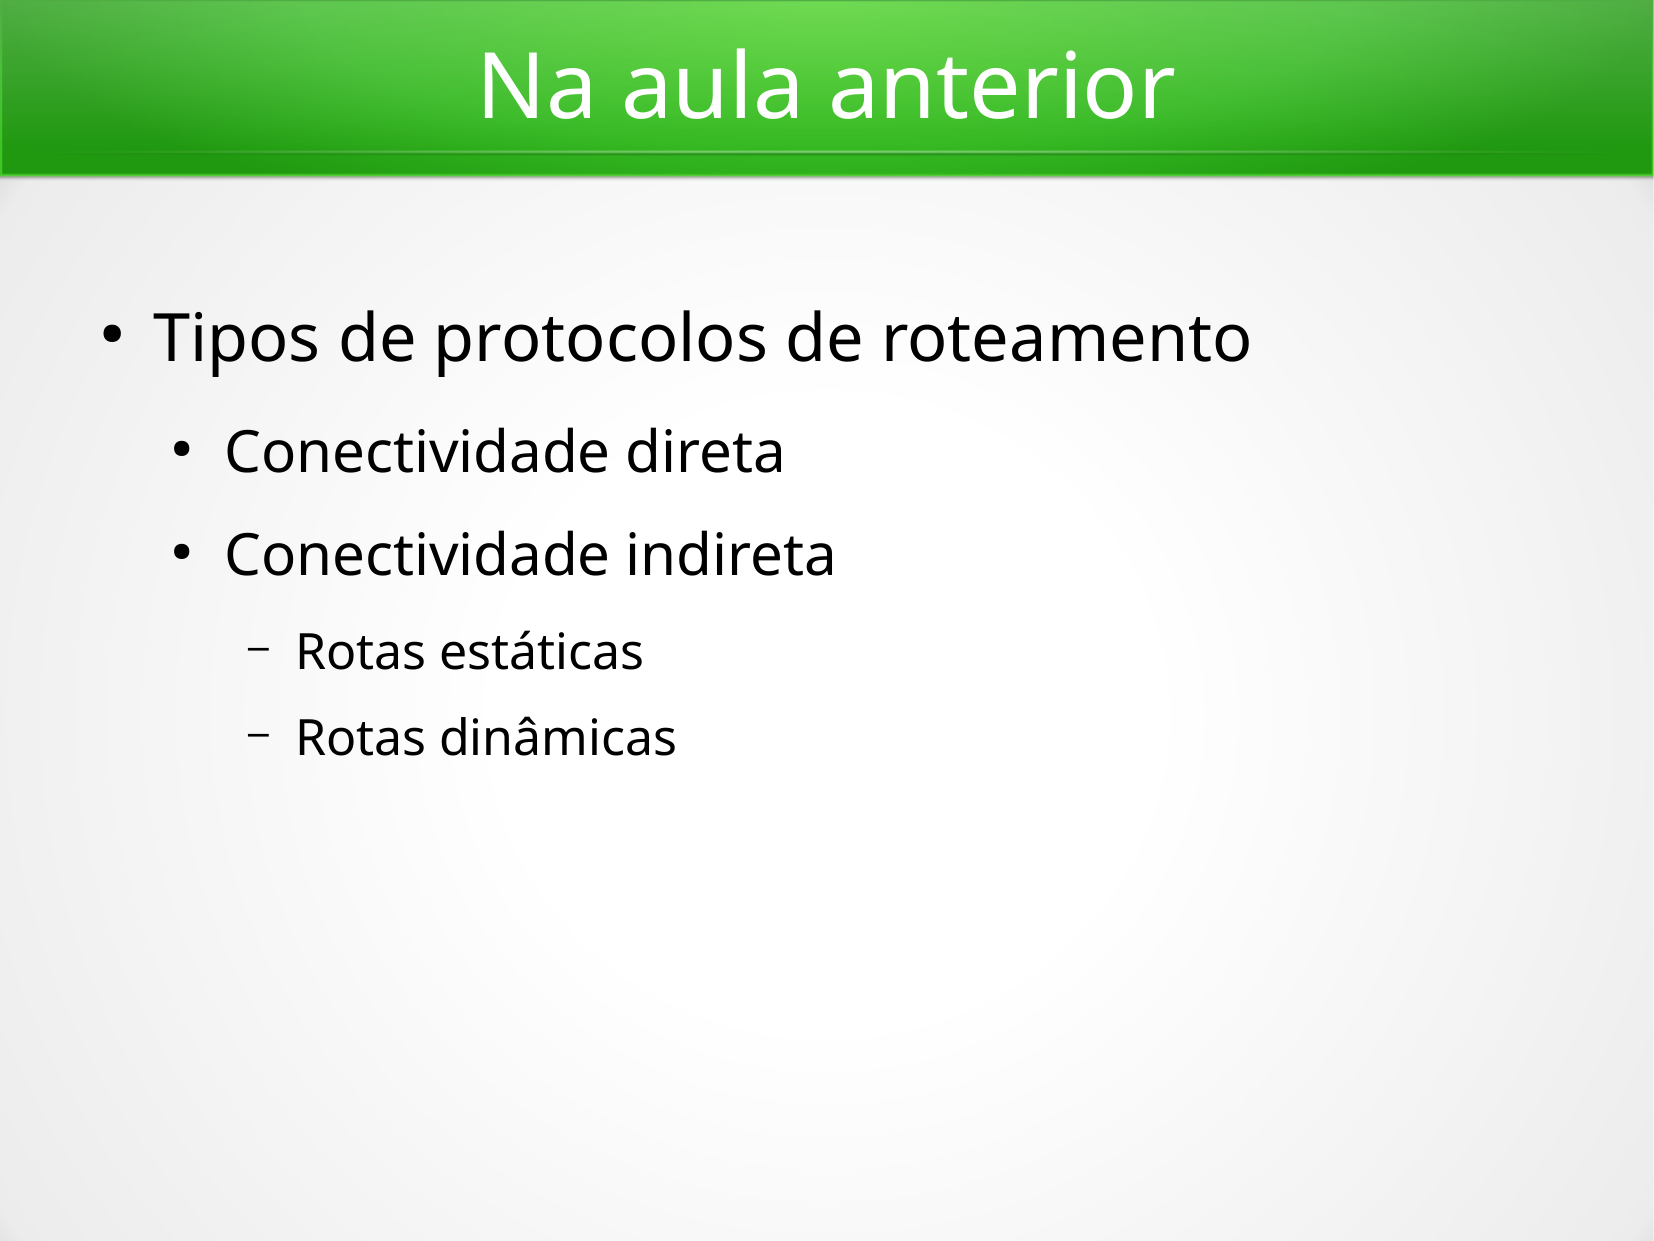

# Na aula anterior
Tipos de protocolos de roteamento
Conectividade direta
Conectividade indireta
Rotas estáticas
Rotas dinâmicas